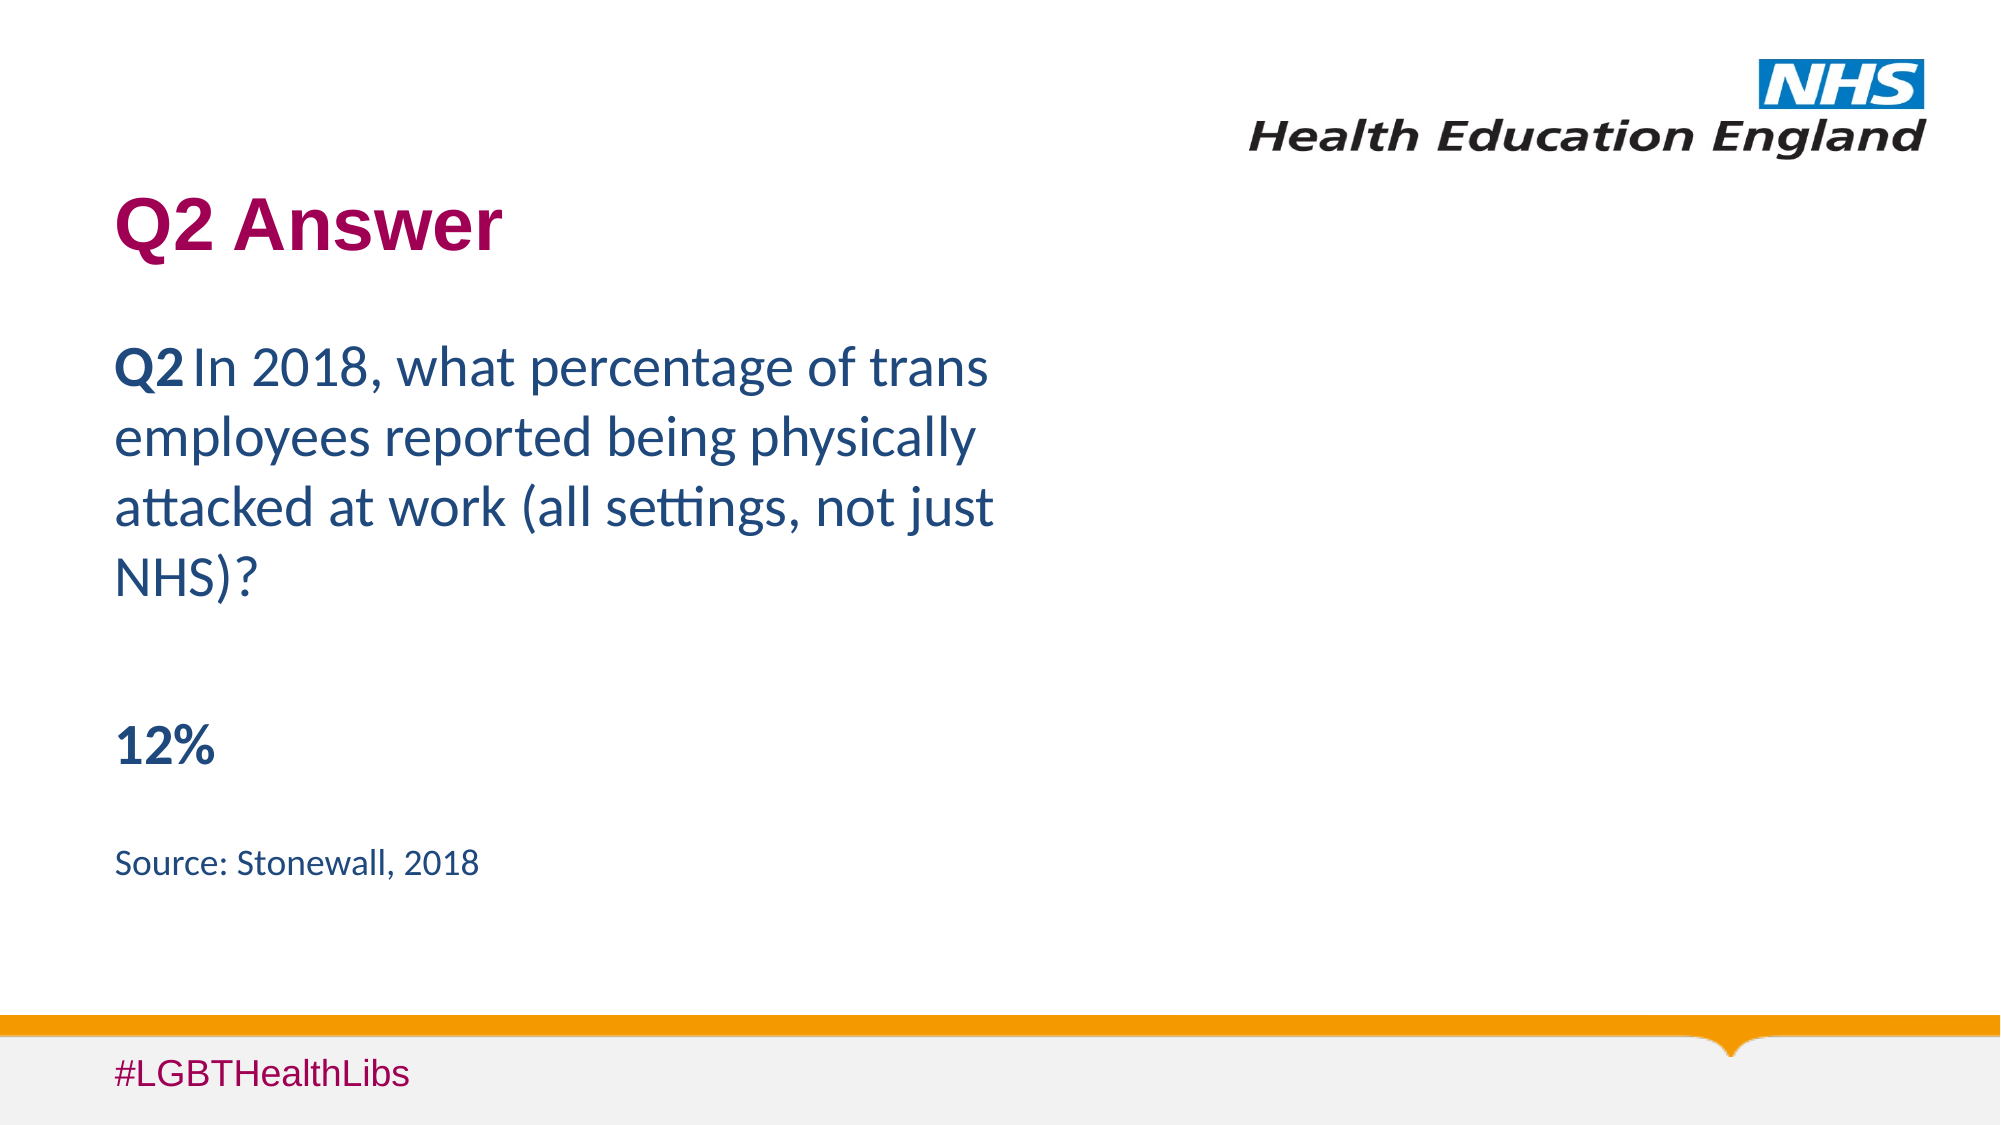

# Q2 Answer
Q2 In 2018, what percentage of trans employees reported being physically attacked at work (all settings, not just NHS)?
12%
Source: Stonewall, 2018
#LGBTHealthLibs